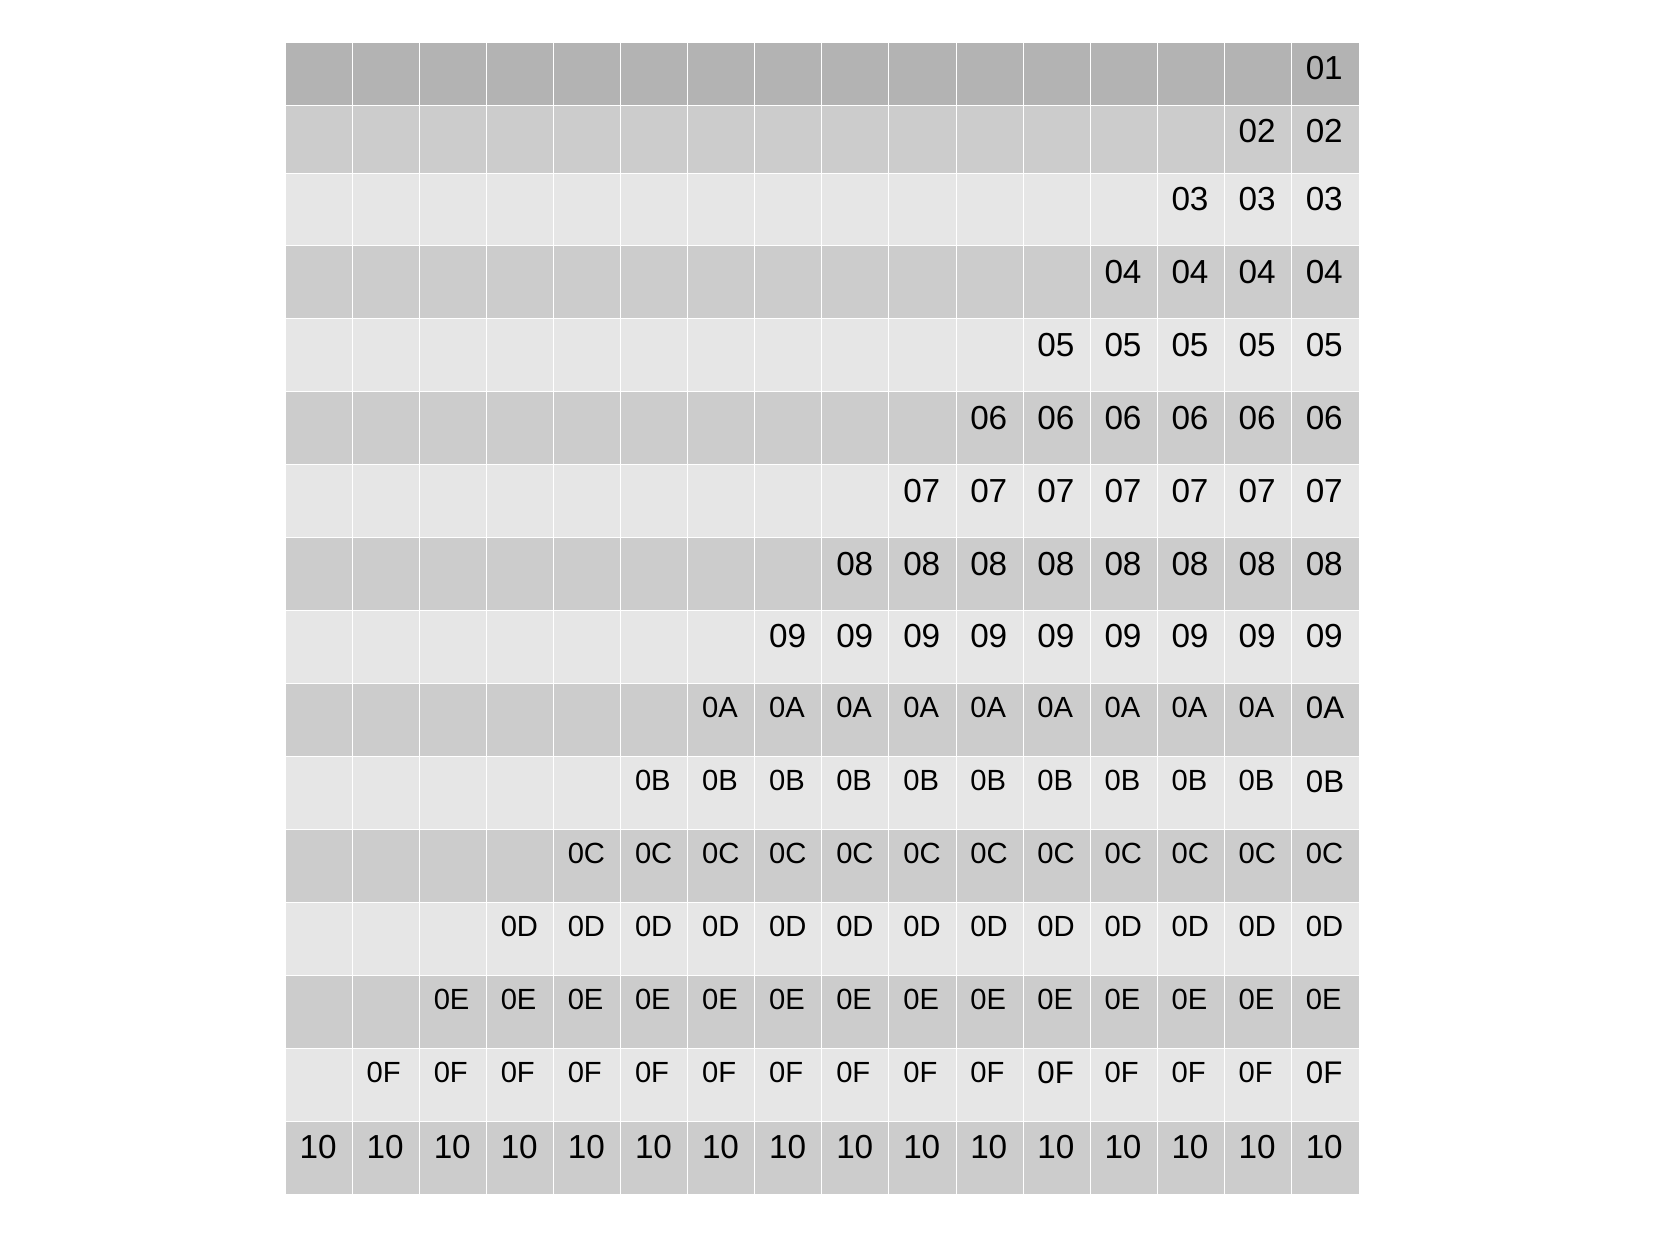

| | | | | | | | | | | | | | | | 01 |
| --- | --- | --- | --- | --- | --- | --- | --- | --- | --- | --- | --- | --- | --- | --- | --- |
| | | | | | | | | | | | | | | 02 | 02 |
| | | | | | | | | | | | | | 03 | 03 | 03 |
| | | | | | | | | | | | | 04 | 04 | 04 | 04 |
| | | | | | | | | | | | 05 | 05 | 05 | 05 | 05 |
| | | | | | | | | | | 06 | 06 | 06 | 06 | 06 | 06 |
| | | | | | | | | | 07 | 07 | 07 | 07 | 07 | 07 | 07 |
| | | | | | | | | 08 | 08 | 08 | 08 | 08 | 08 | 08 | 08 |
| | | | | | | | 09 | 09 | 09 | 09 | 09 | 09 | 09 | 09 | 09 |
| | | | | | | 0A | 0A | 0A | 0A | 0A | 0A | 0A | 0A | 0A | 0A |
| | | | | | 0B | 0B | 0B | 0B | 0B | 0B | 0B | 0B | 0B | 0B | 0B |
| | | | | 0C | 0C | 0C | 0C | 0C | 0C | 0C | 0C | 0C | 0C | 0C | 0C |
| | | | 0D | 0D | 0D | 0D | 0D | 0D | 0D | 0D | 0D | 0D | 0D | 0D | 0D |
| | | 0E | 0E | 0E | 0E | 0E | 0E | 0E | 0E | 0E | 0E | 0E | 0E | 0E | 0E |
| | 0F | 0F | 0F | 0F | 0F | 0F | 0F | 0F | 0F | 0F | 0F | 0F | 0F | 0F | 0F |
| 10 | 10 | 10 | 10 | 10 | 10 | 10 | 10 | 10 | 10 | 10 | 10 | 10 | 10 | 10 | 10 |